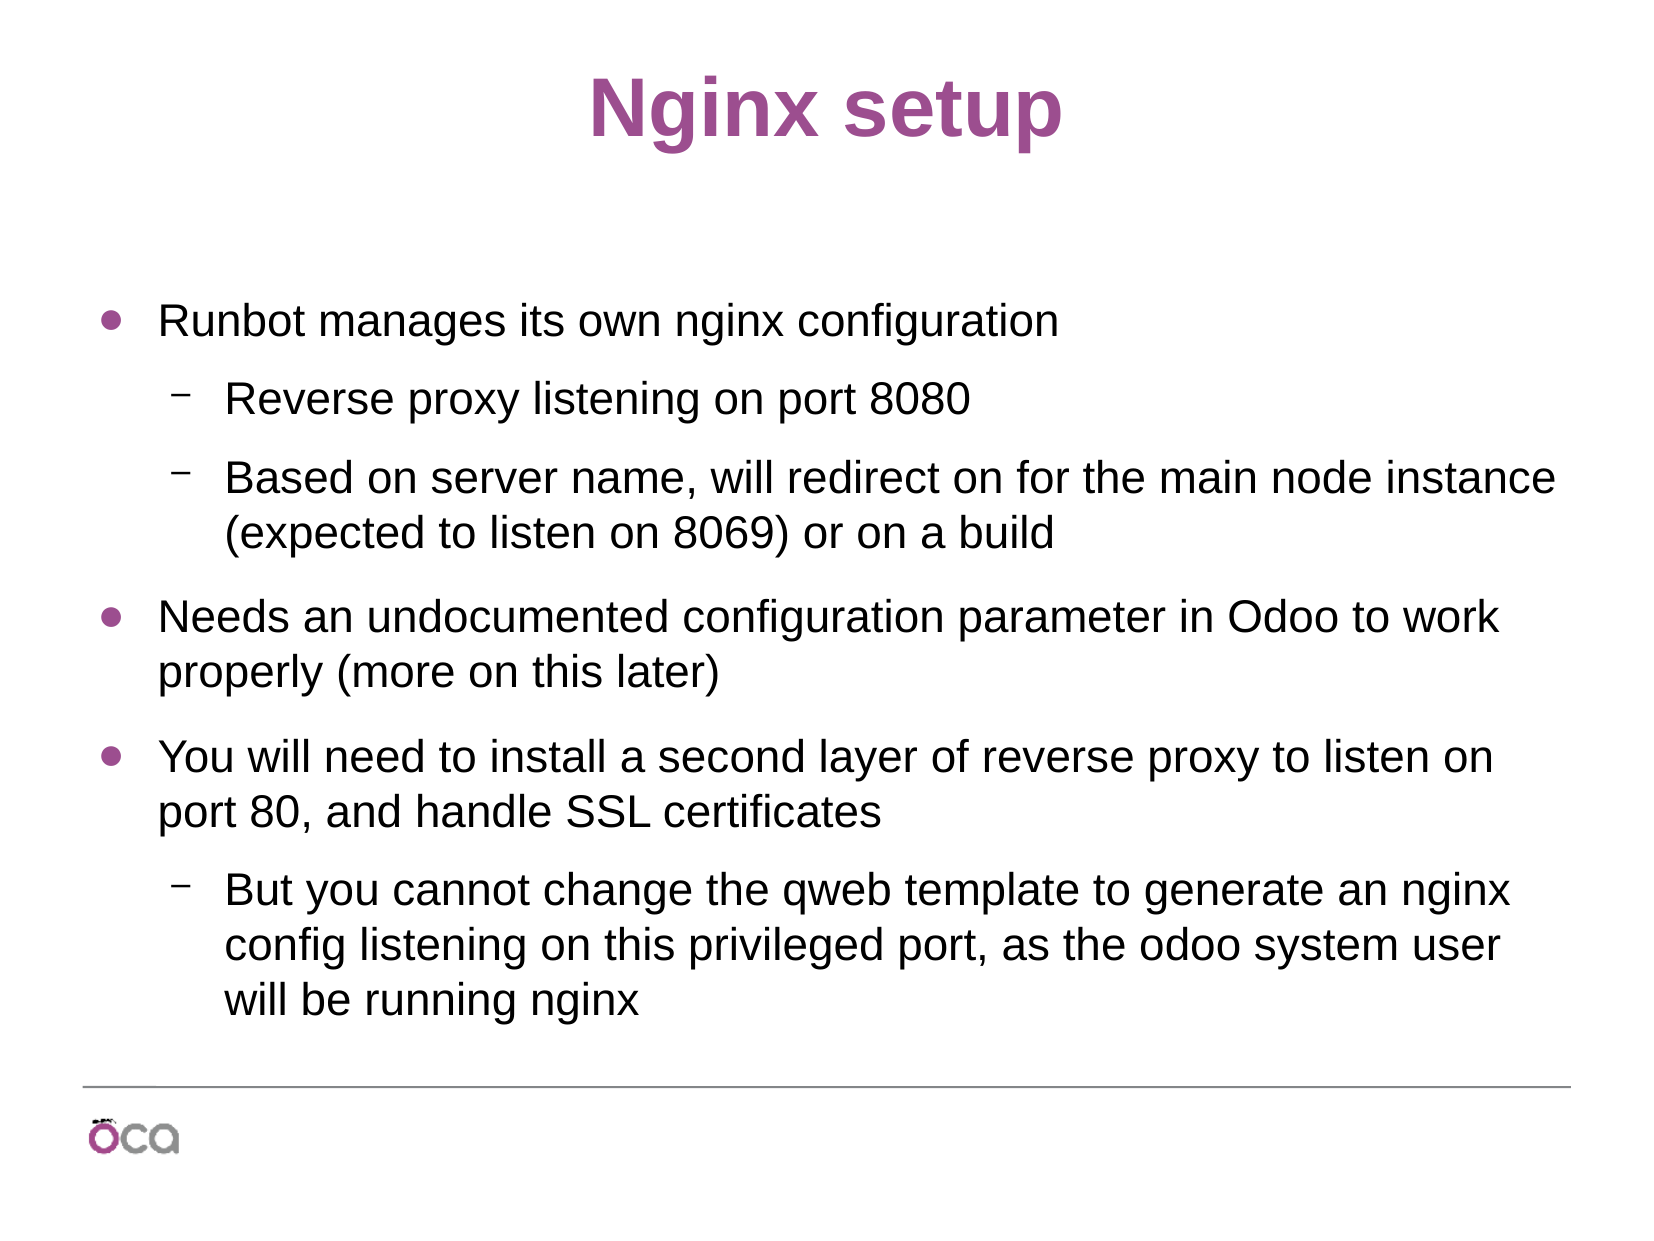

# Nginx setup
Runbot manages its own nginx configuration
Reverse proxy listening on port 8080
Based on server name, will redirect on for the main node instance (expected to listen on 8069) or on a build
Needs an undocumented configuration parameter in Odoo to work properly (more on this later)
You will need to install a second layer of reverse proxy to listen on port 80, and handle SSL certificates
But you cannot change the qweb template to generate an nginx config listening on this privileged port, as the odoo system user will be running nginx